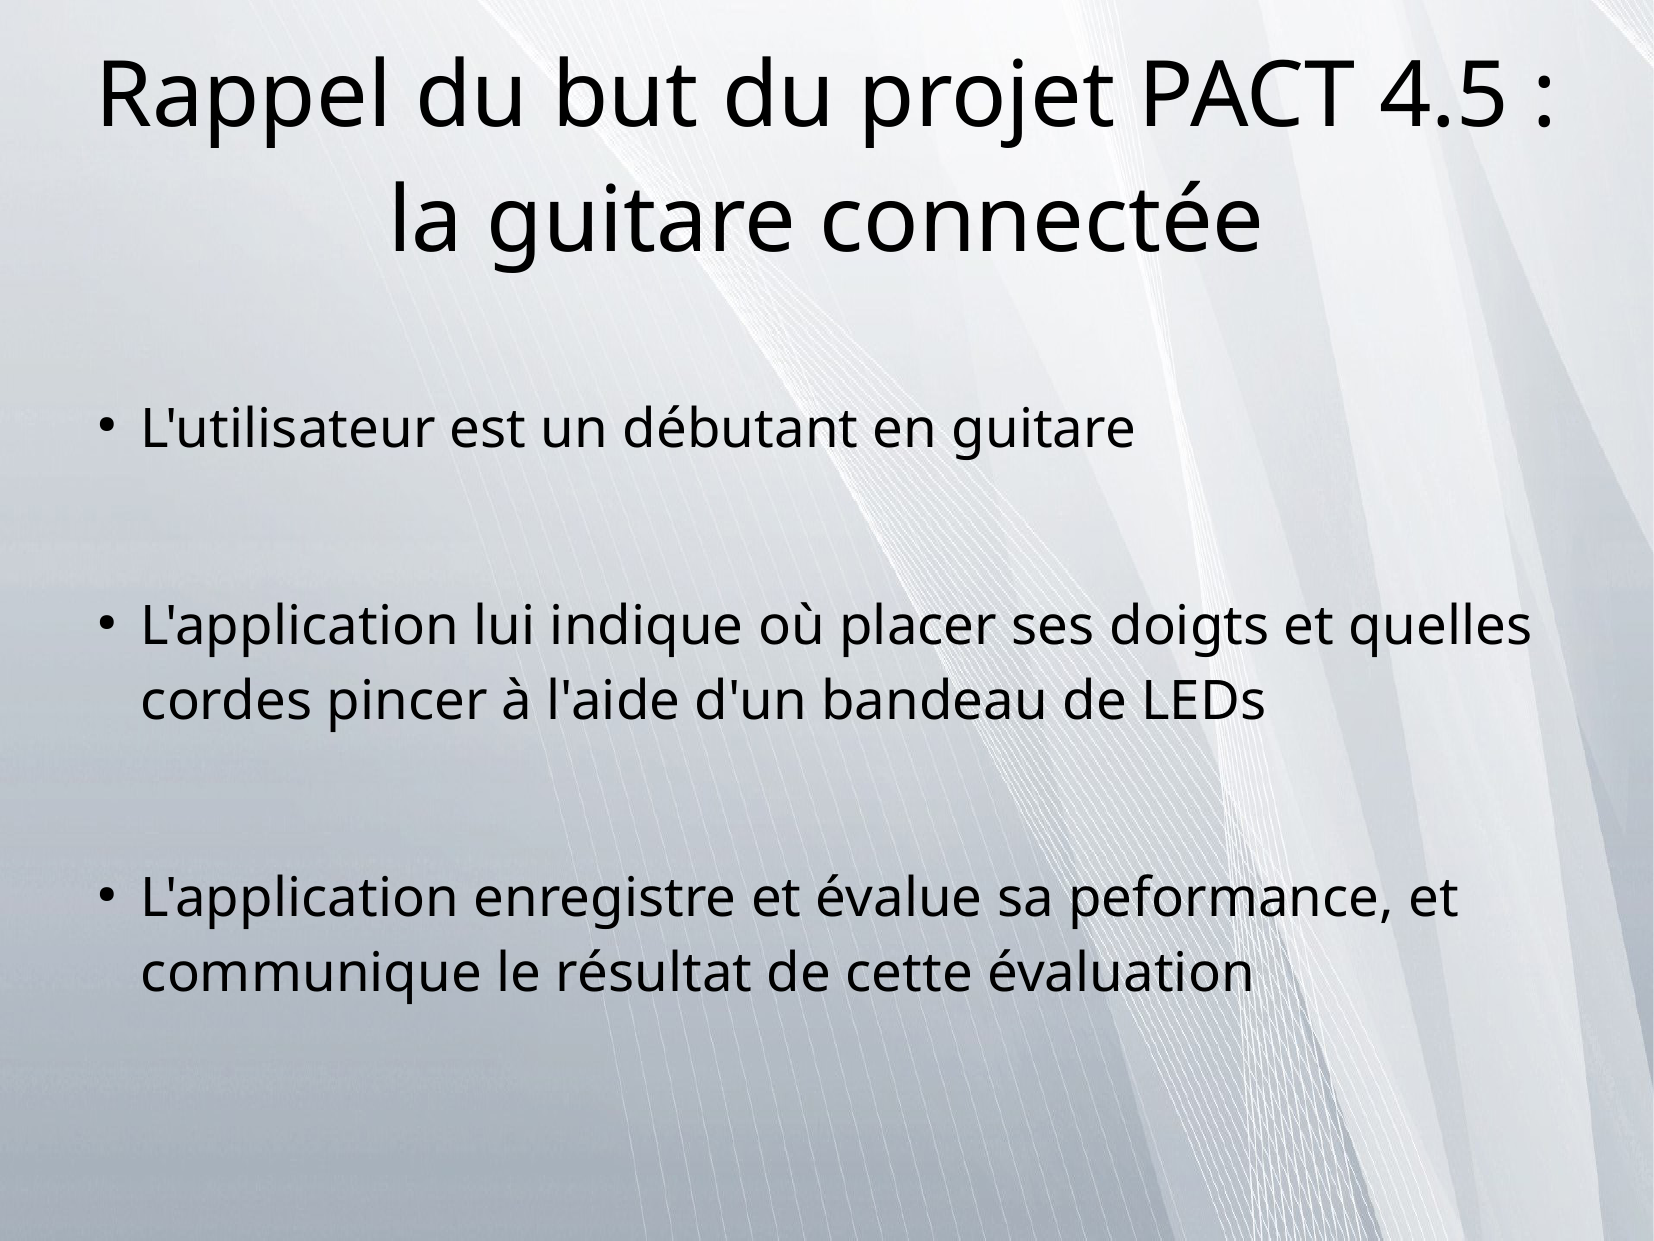

# Rappel du but du projet PACT 4.5 : la guitare connectée
L'utilisateur est un débutant en guitare
L'application lui indique où placer ses doigts et quelles cordes pincer à l'aide d'un bandeau de LEDs
L'application enregistre et évalue sa peformance, et communique le résultat de cette évaluation